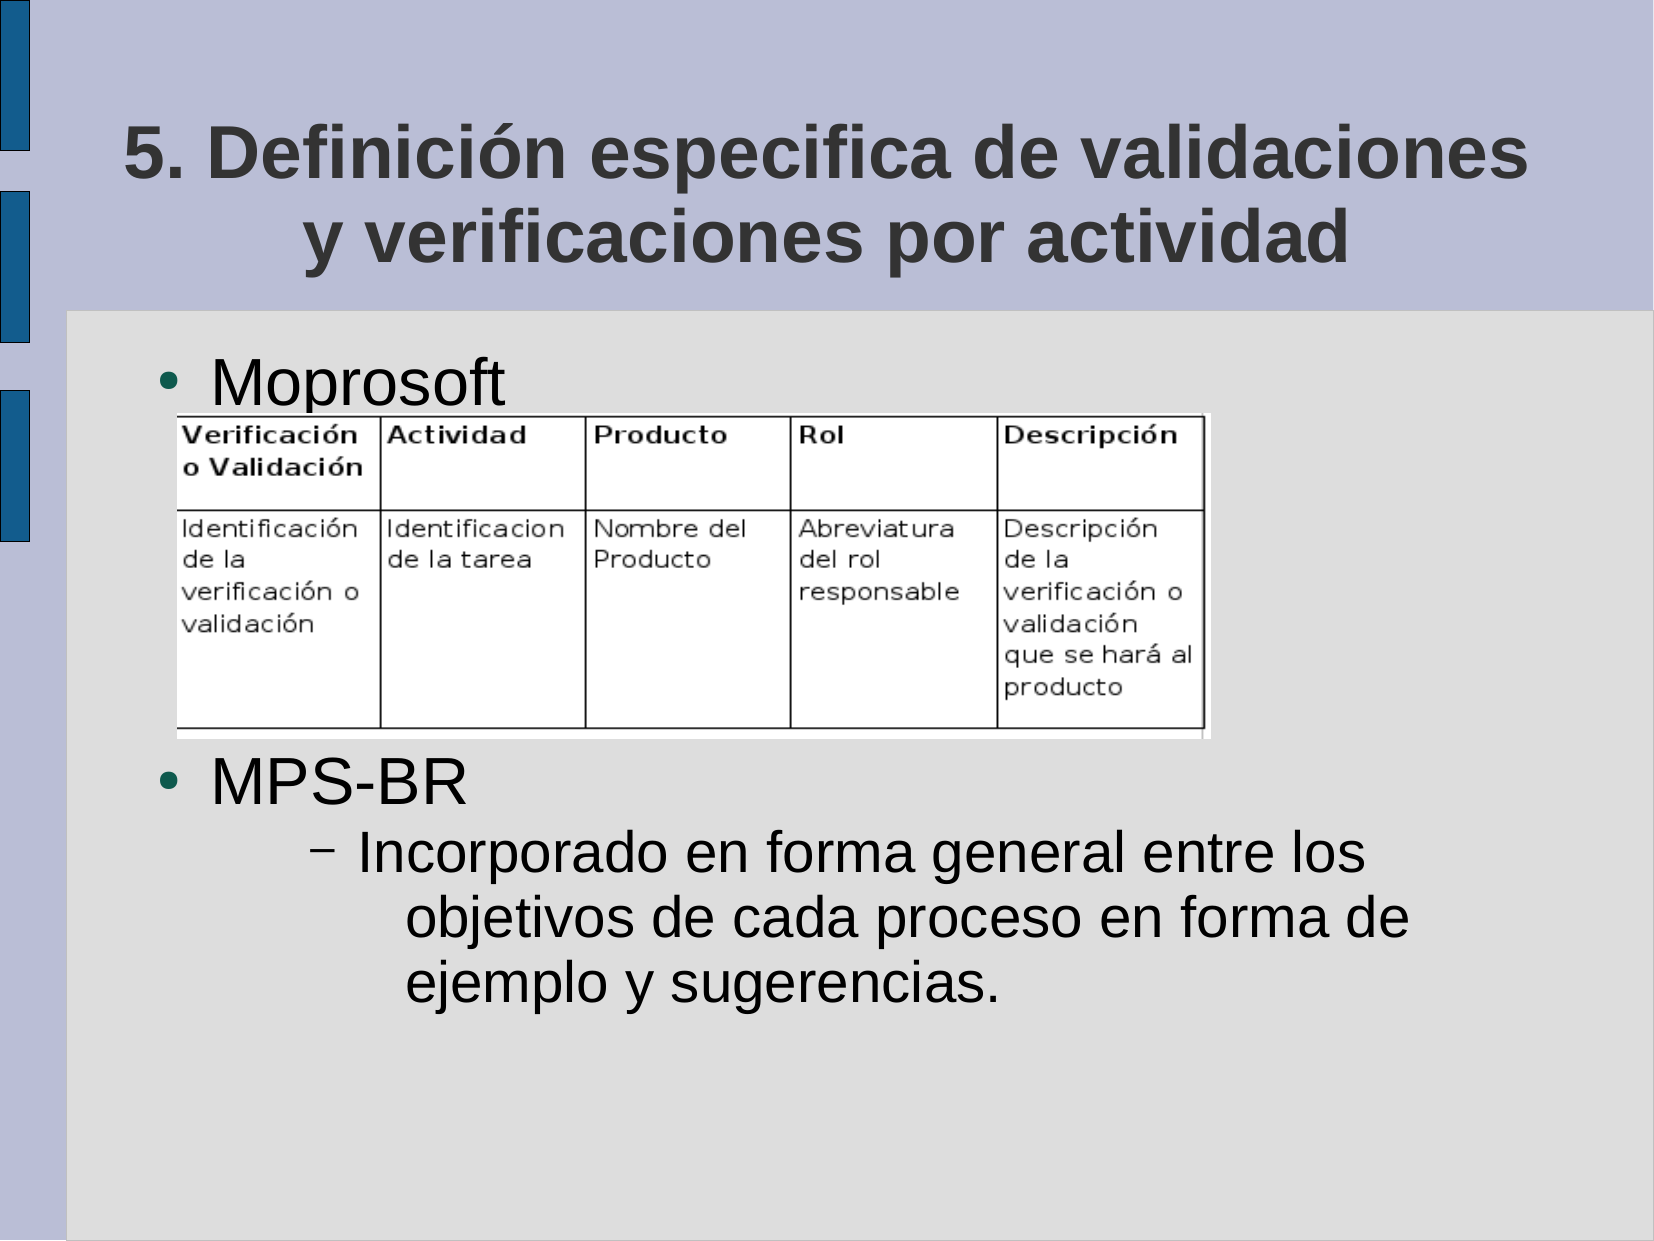

# 5. Definición especifica de validaciones y verificaciones por actividad
Moprosoft
MPS-BR
Incorporado en forma general entre los objetivos de cada proceso en forma de ejemplo y sugerencias.